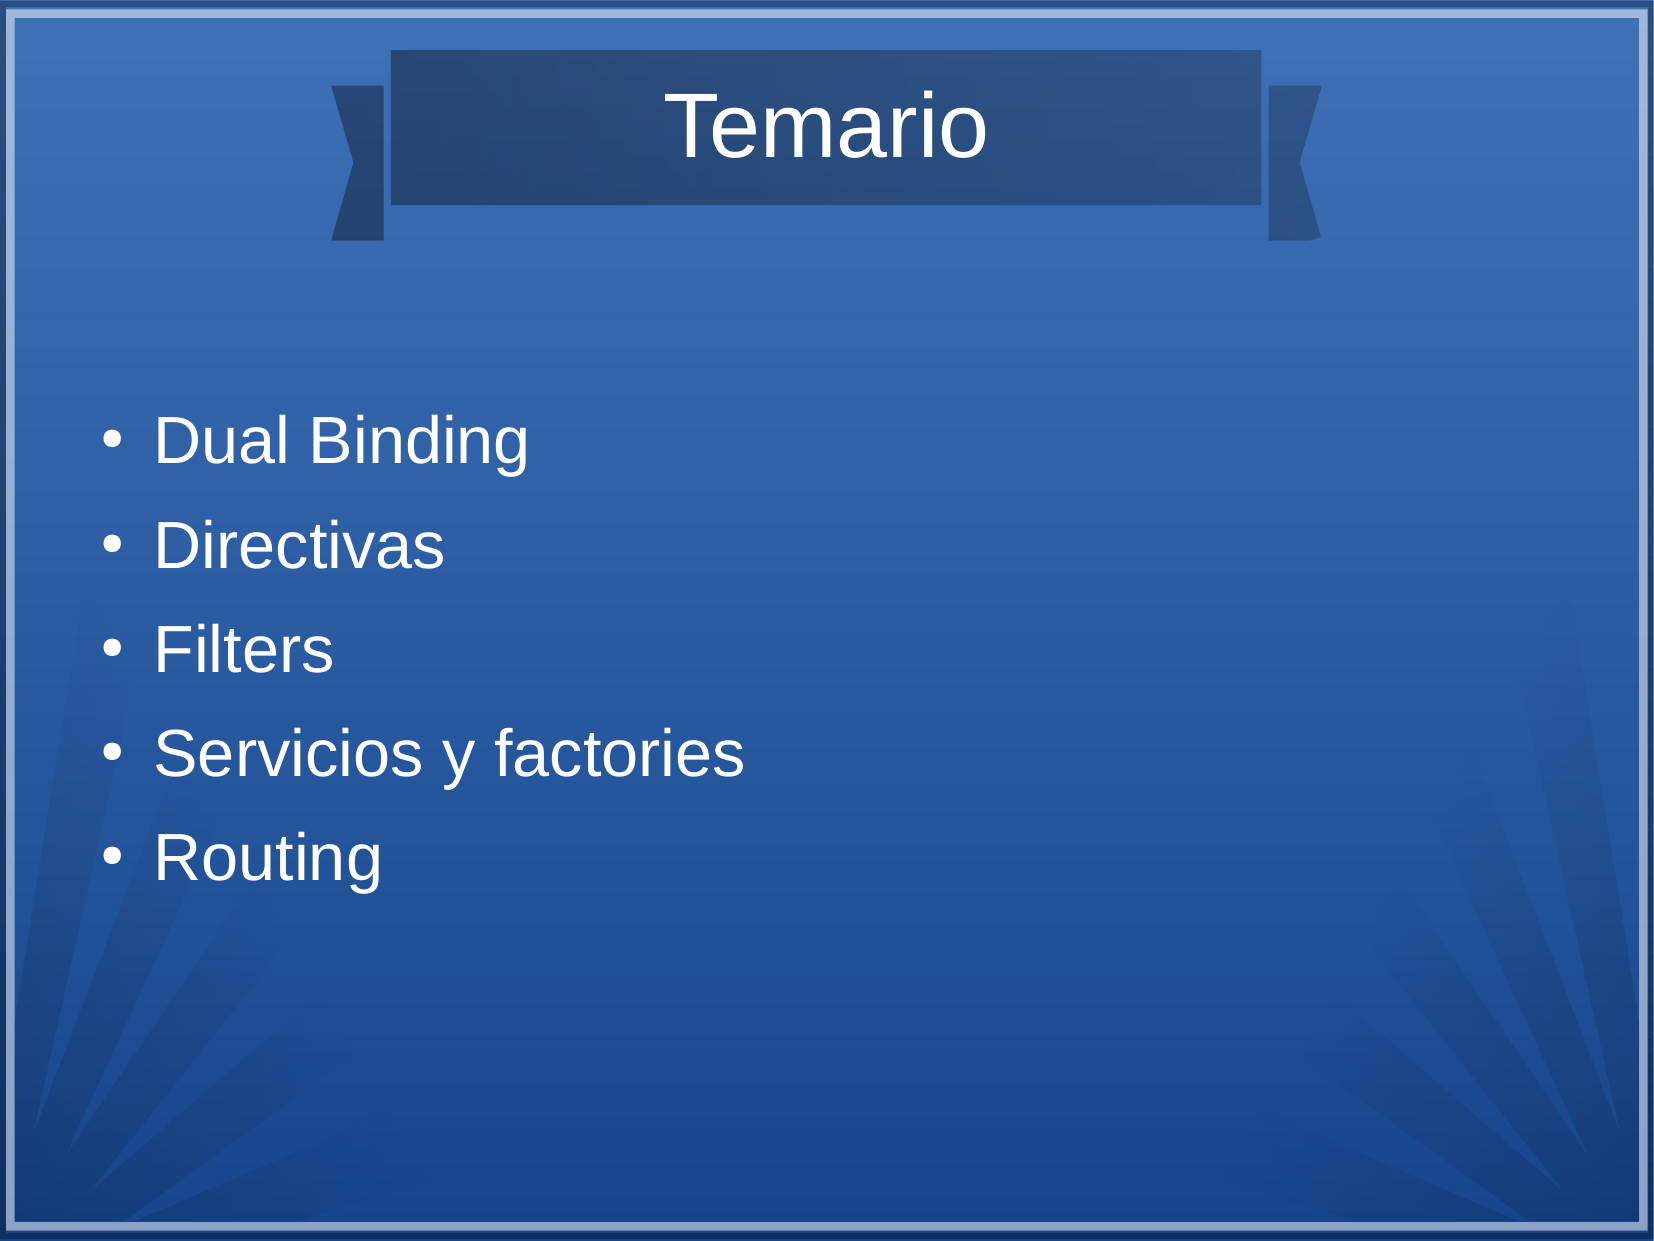

# Temario
Dual Binding
Directivas
Filters
Servicios y factories
Routing